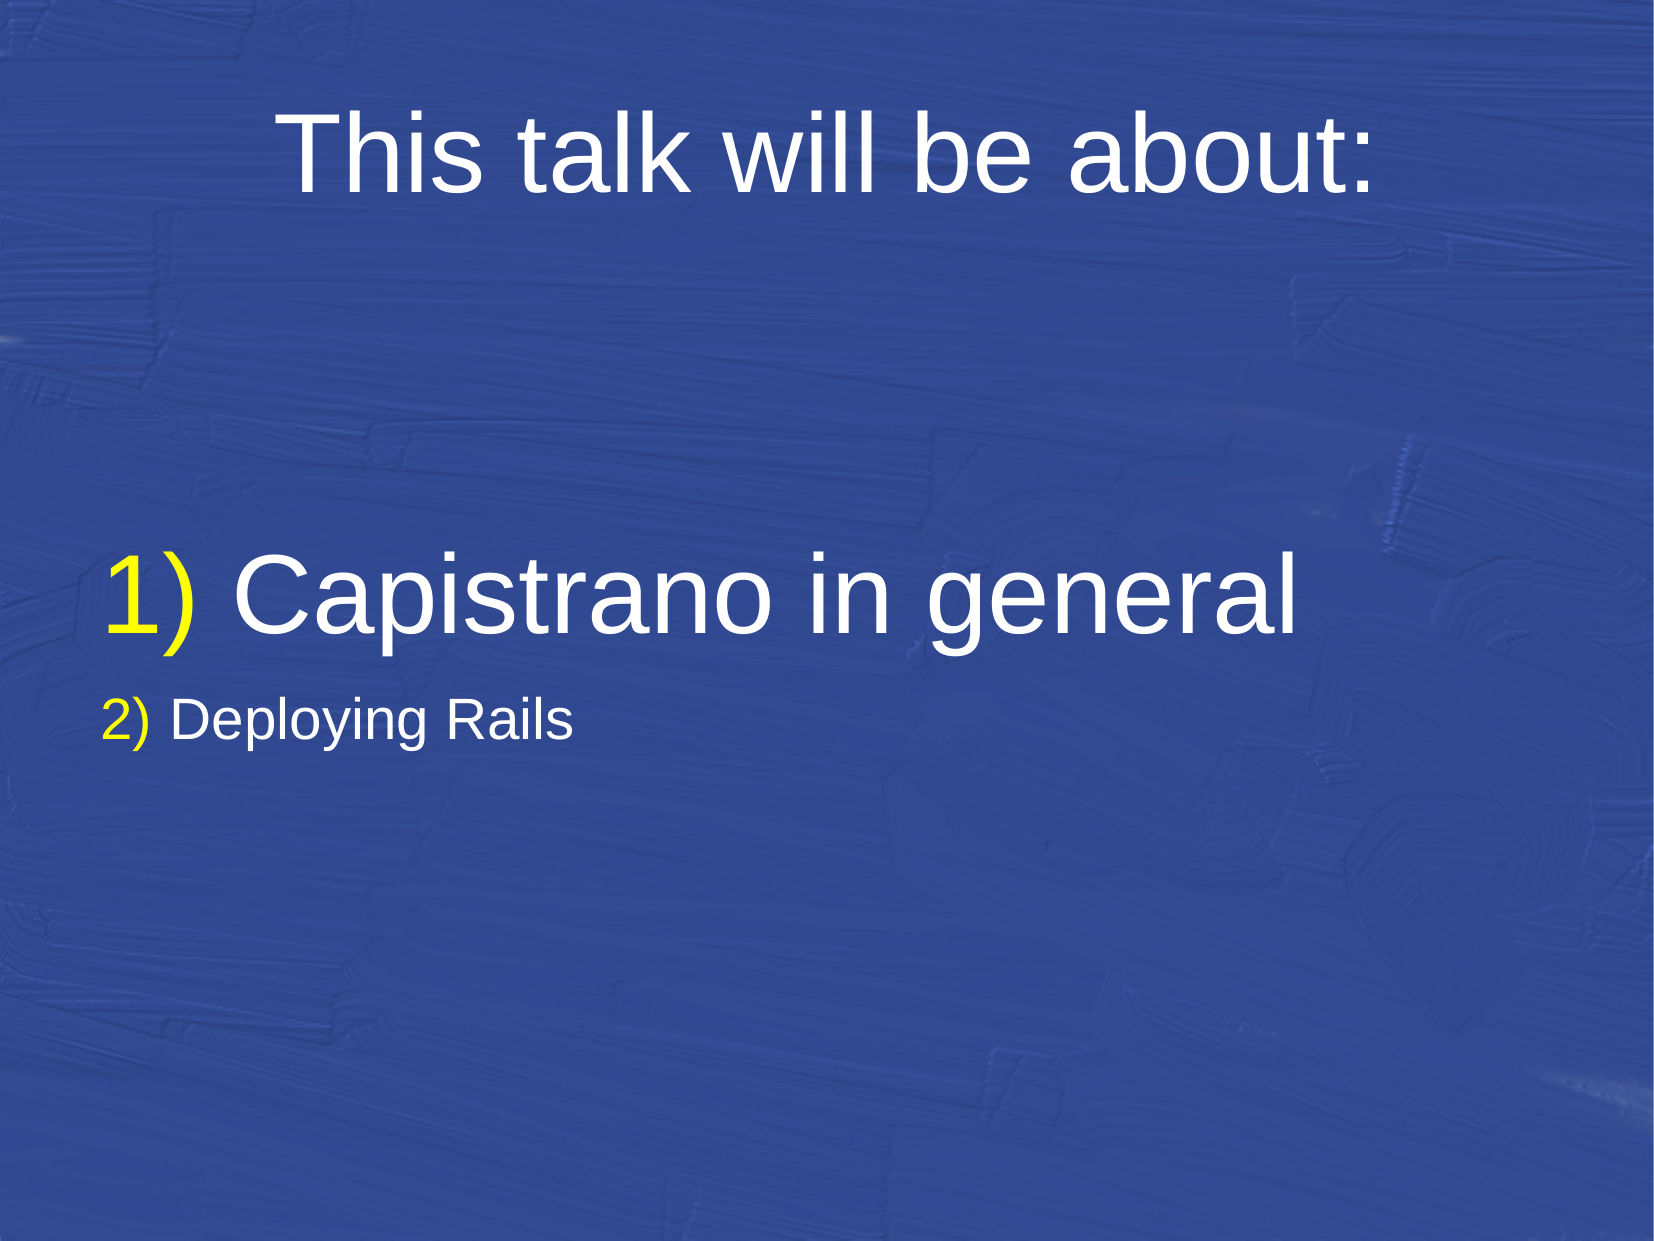

# This talk will be about:
 Capistrano in general
 Deploying Rails